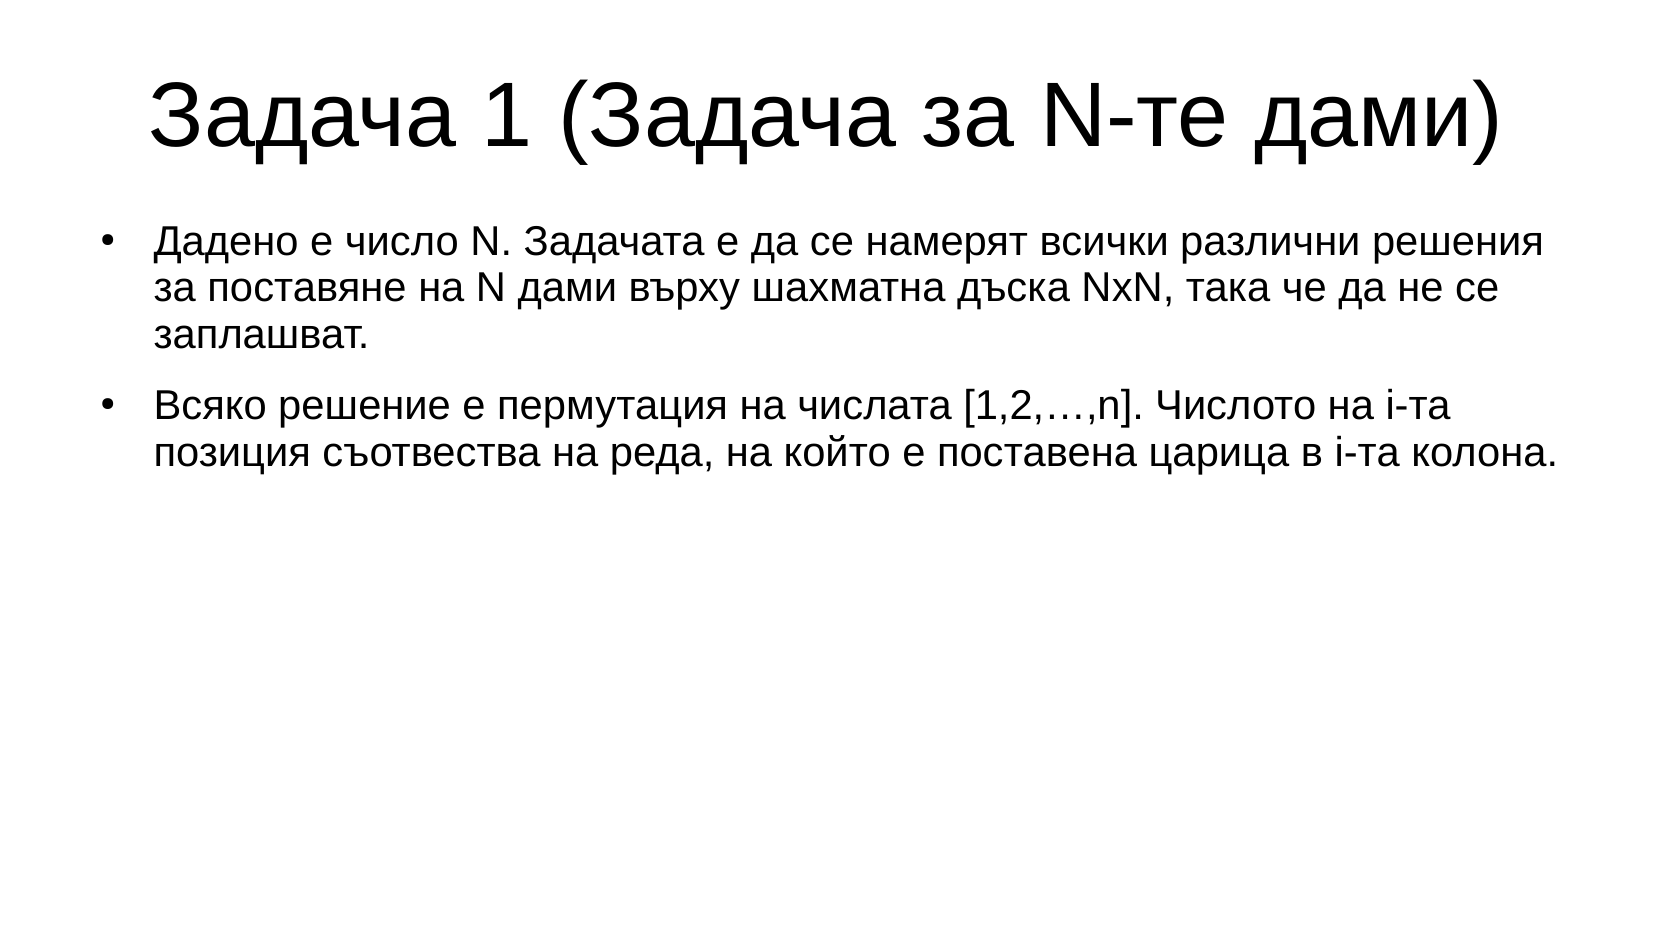

# Задача 1 (Задача за N-те дами)
Дадено е число N. Задачата е да се намерят всички различни решения за поставяне на N дами върху шахматна дъска NxN, така че да не се заплашват.
Всяко решение е пермутация на числата [1,2,…,n]. Числото на i-та позиция съотвества на реда, на който е поставена царица в i-та колона.